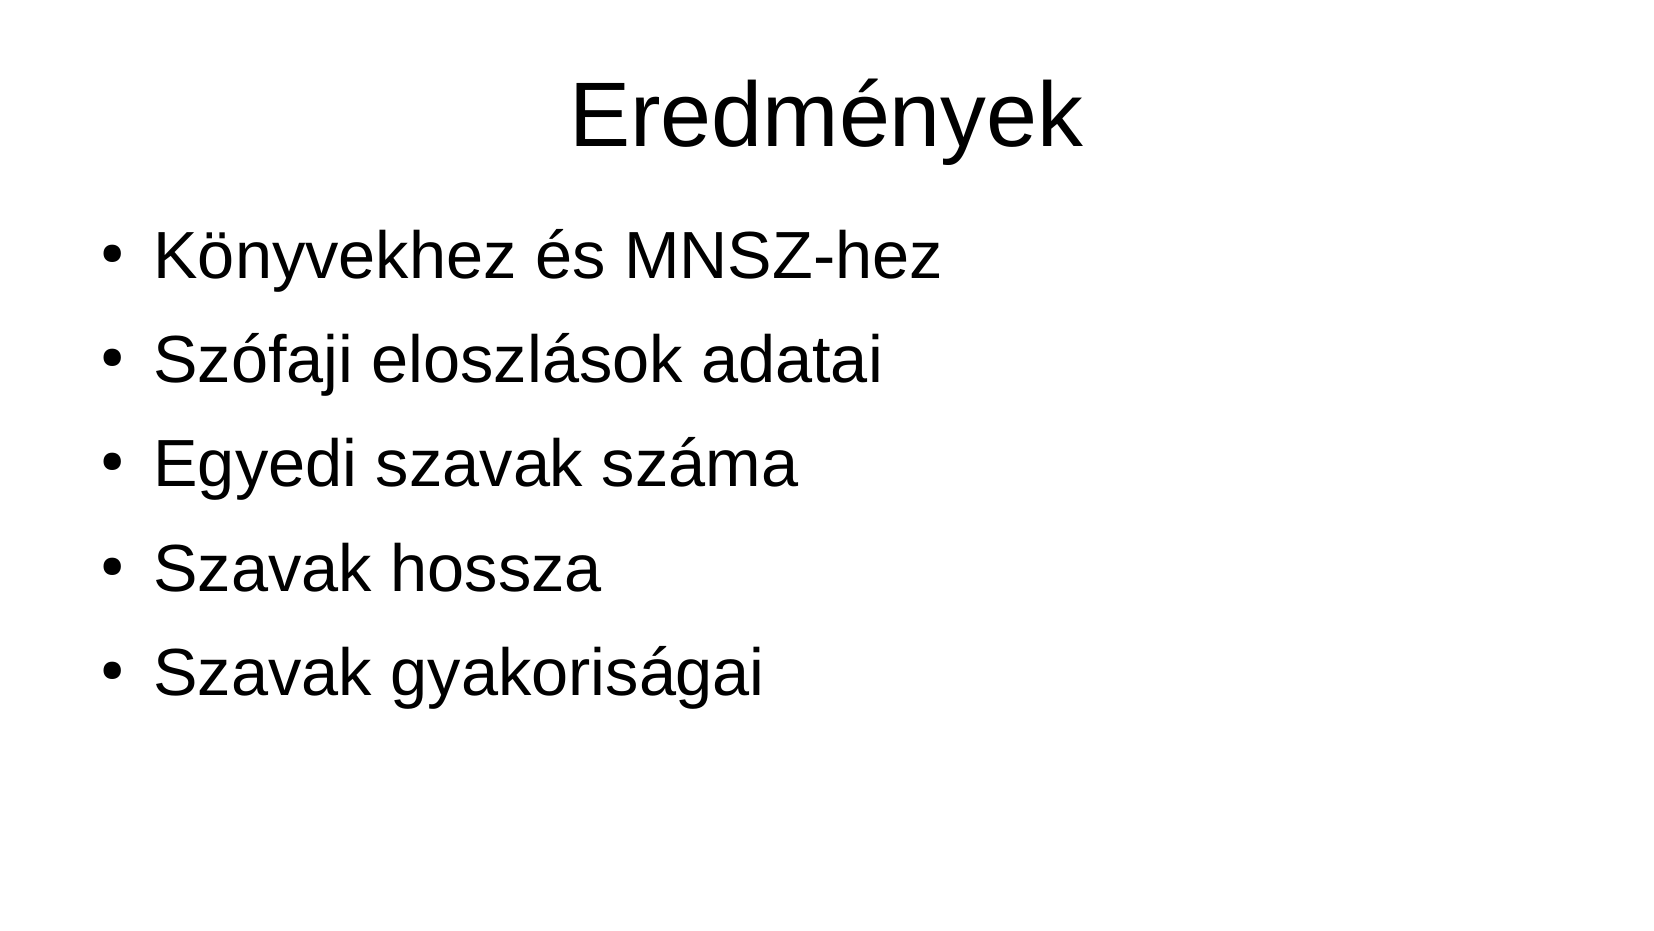

# Eredmények
Könyvekhez és MNSZ-hez
Szófaji eloszlások adatai
Egyedi szavak száma
Szavak hossza
Szavak gyakoriságai